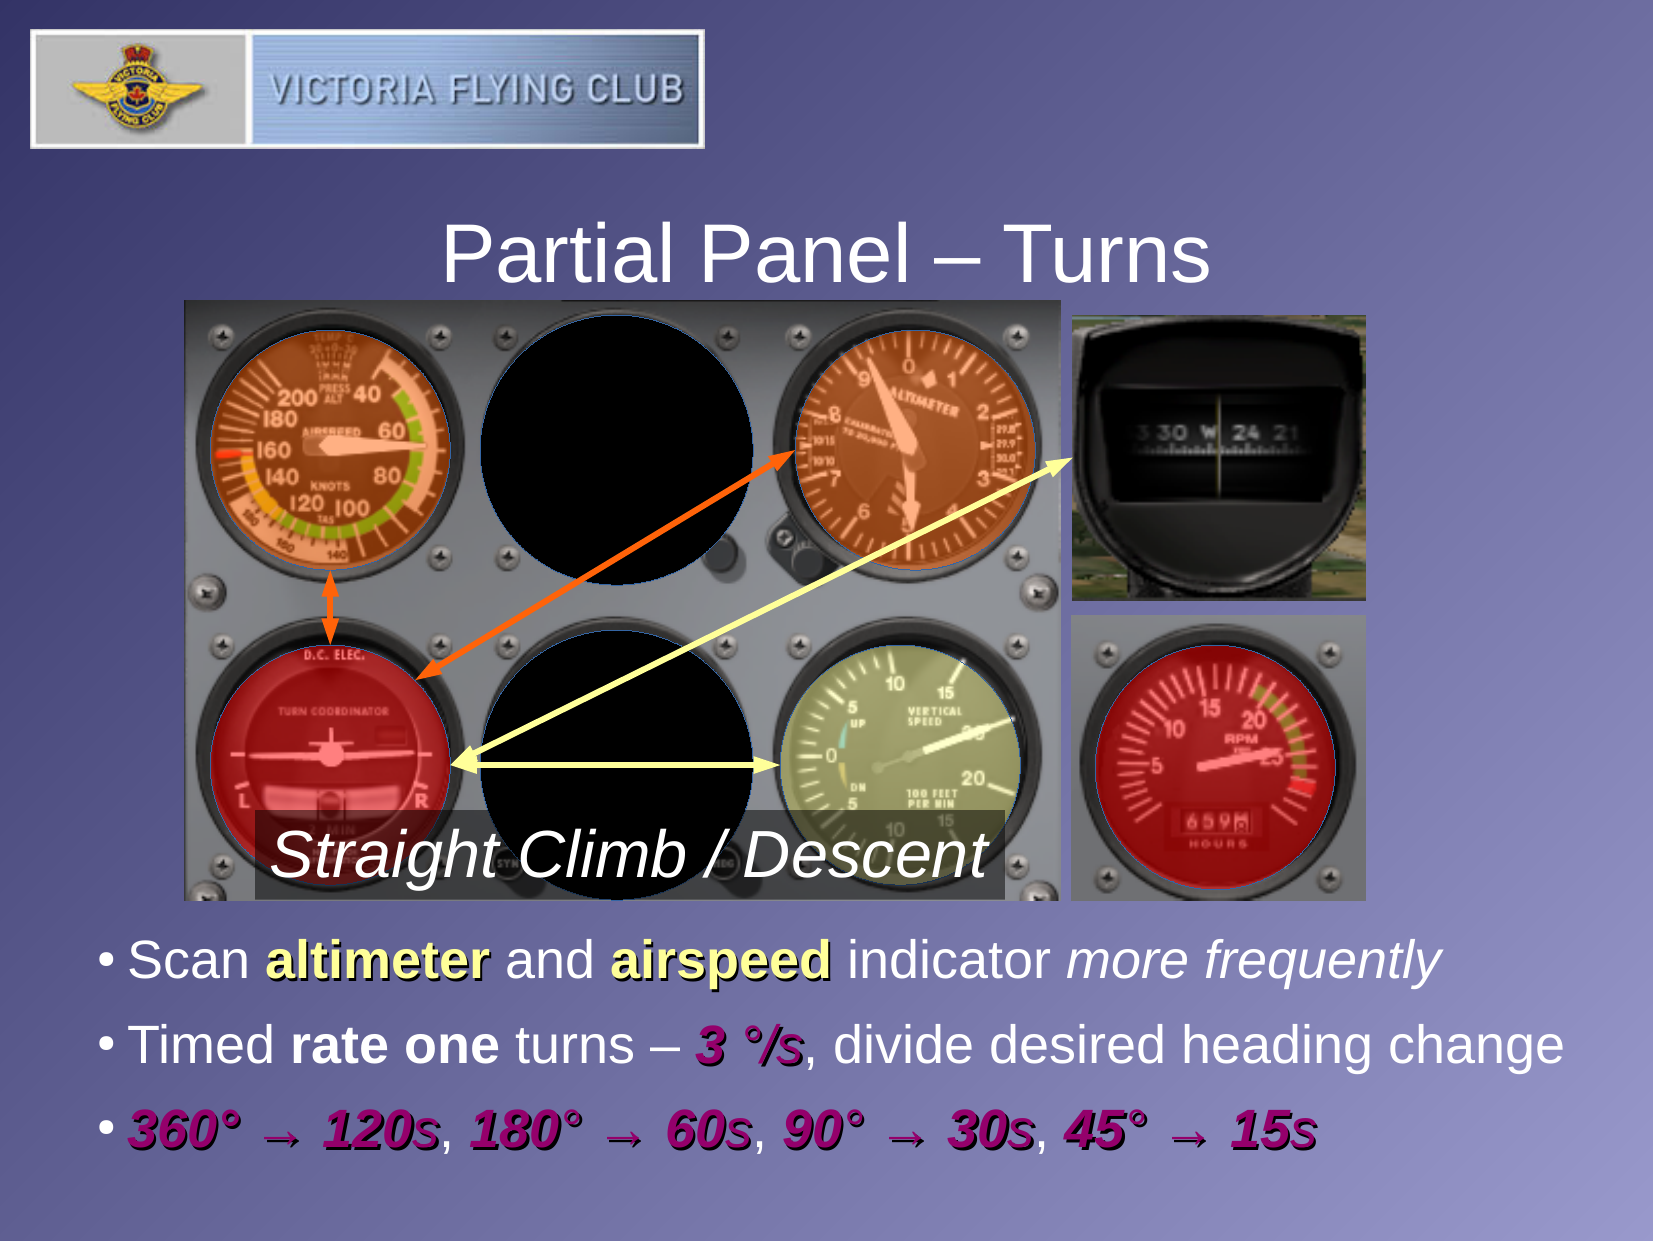

# Partial Panel – Turns
Straight Climb / Descent
Scan altimeter and airspeed indicator more frequently
Timed rate one turns – 3 °/s, divide desired heading change
360° → 120s, 180° → 60s, 90° → 30s, 45° → 15s